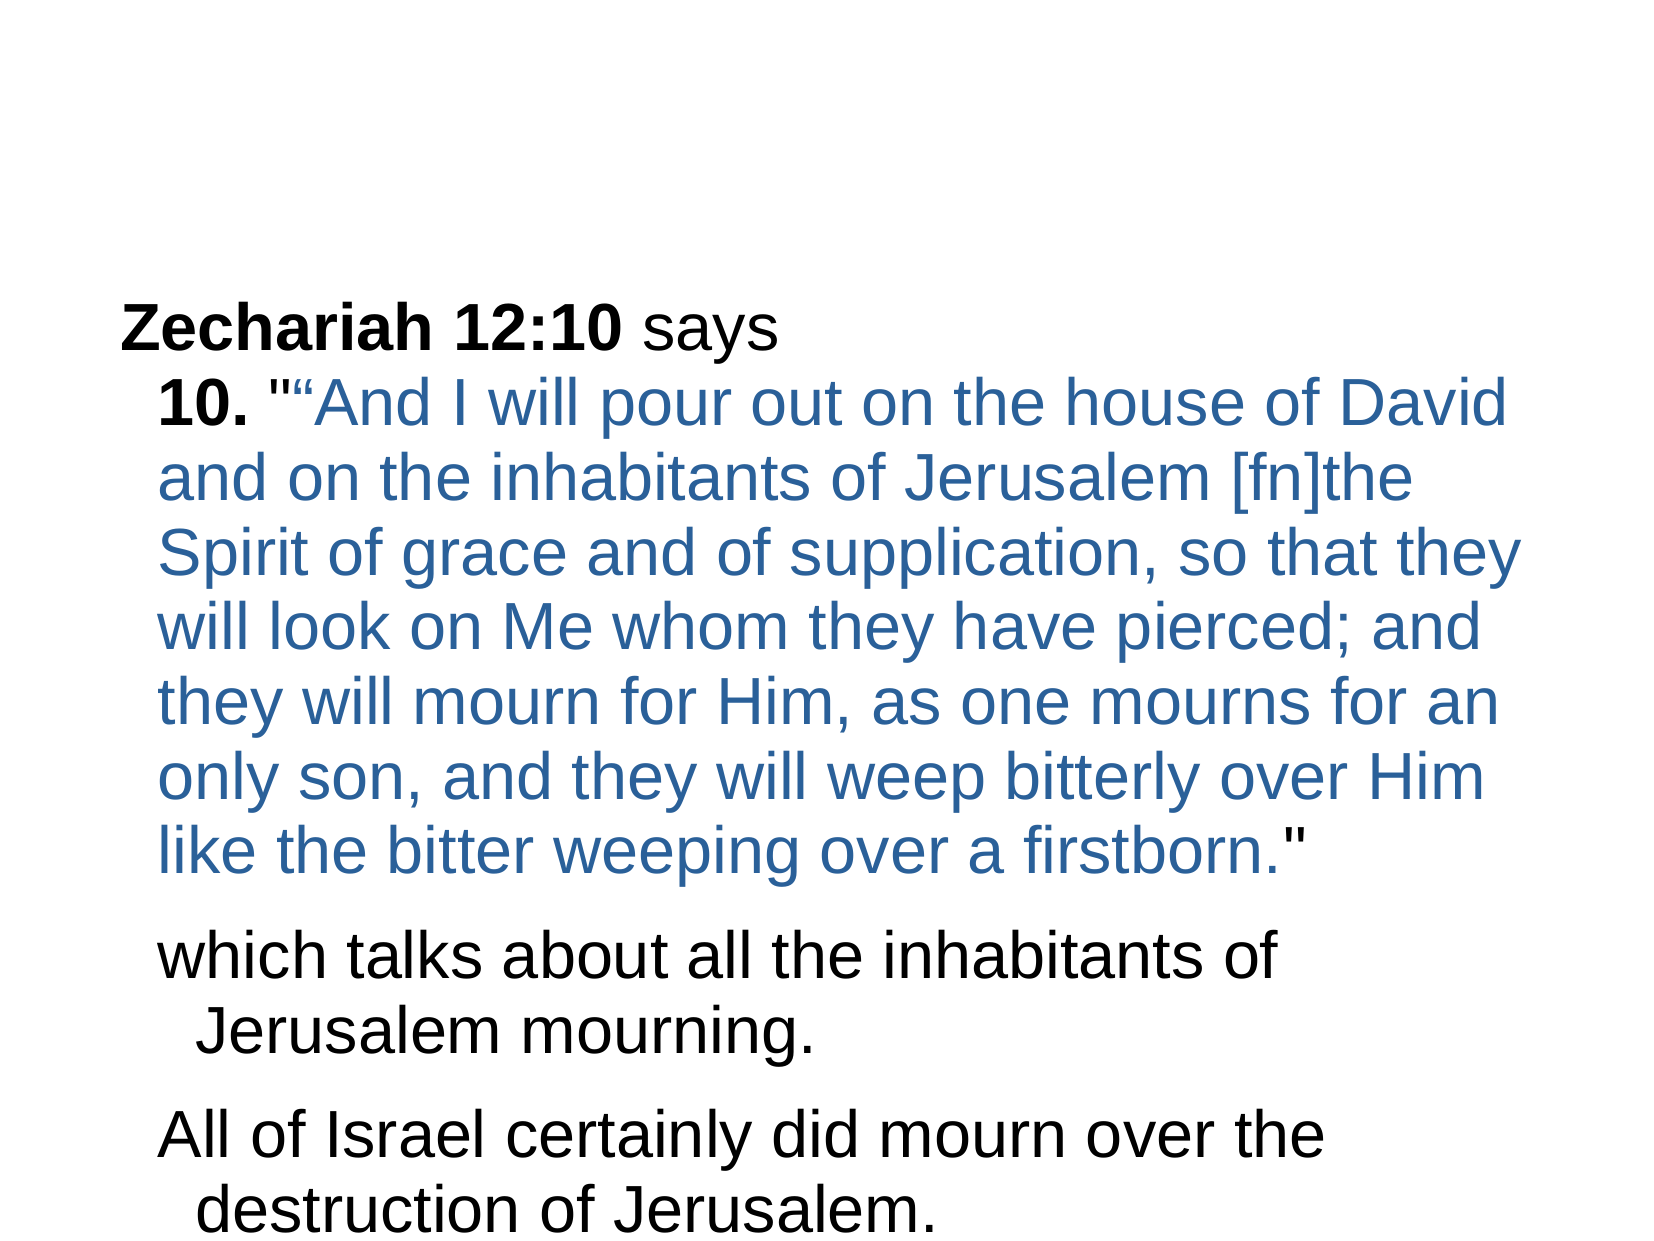

#
Zechariah 12:10 says
10. "“And I will pour out on the house of David and on the inhabitants of Jerusalem [fn]the Spirit of grace and of supplication, so that they will look on Me whom they have pierced; and they will mourn for Him, as one mourns for an only son, and they will weep bitterly over Him like the bitter weeping over a firstborn."
which talks about all the inhabitants of Jerusalem mourning.
All of Israel certainly did mourn over the destruction of Jerusalem.